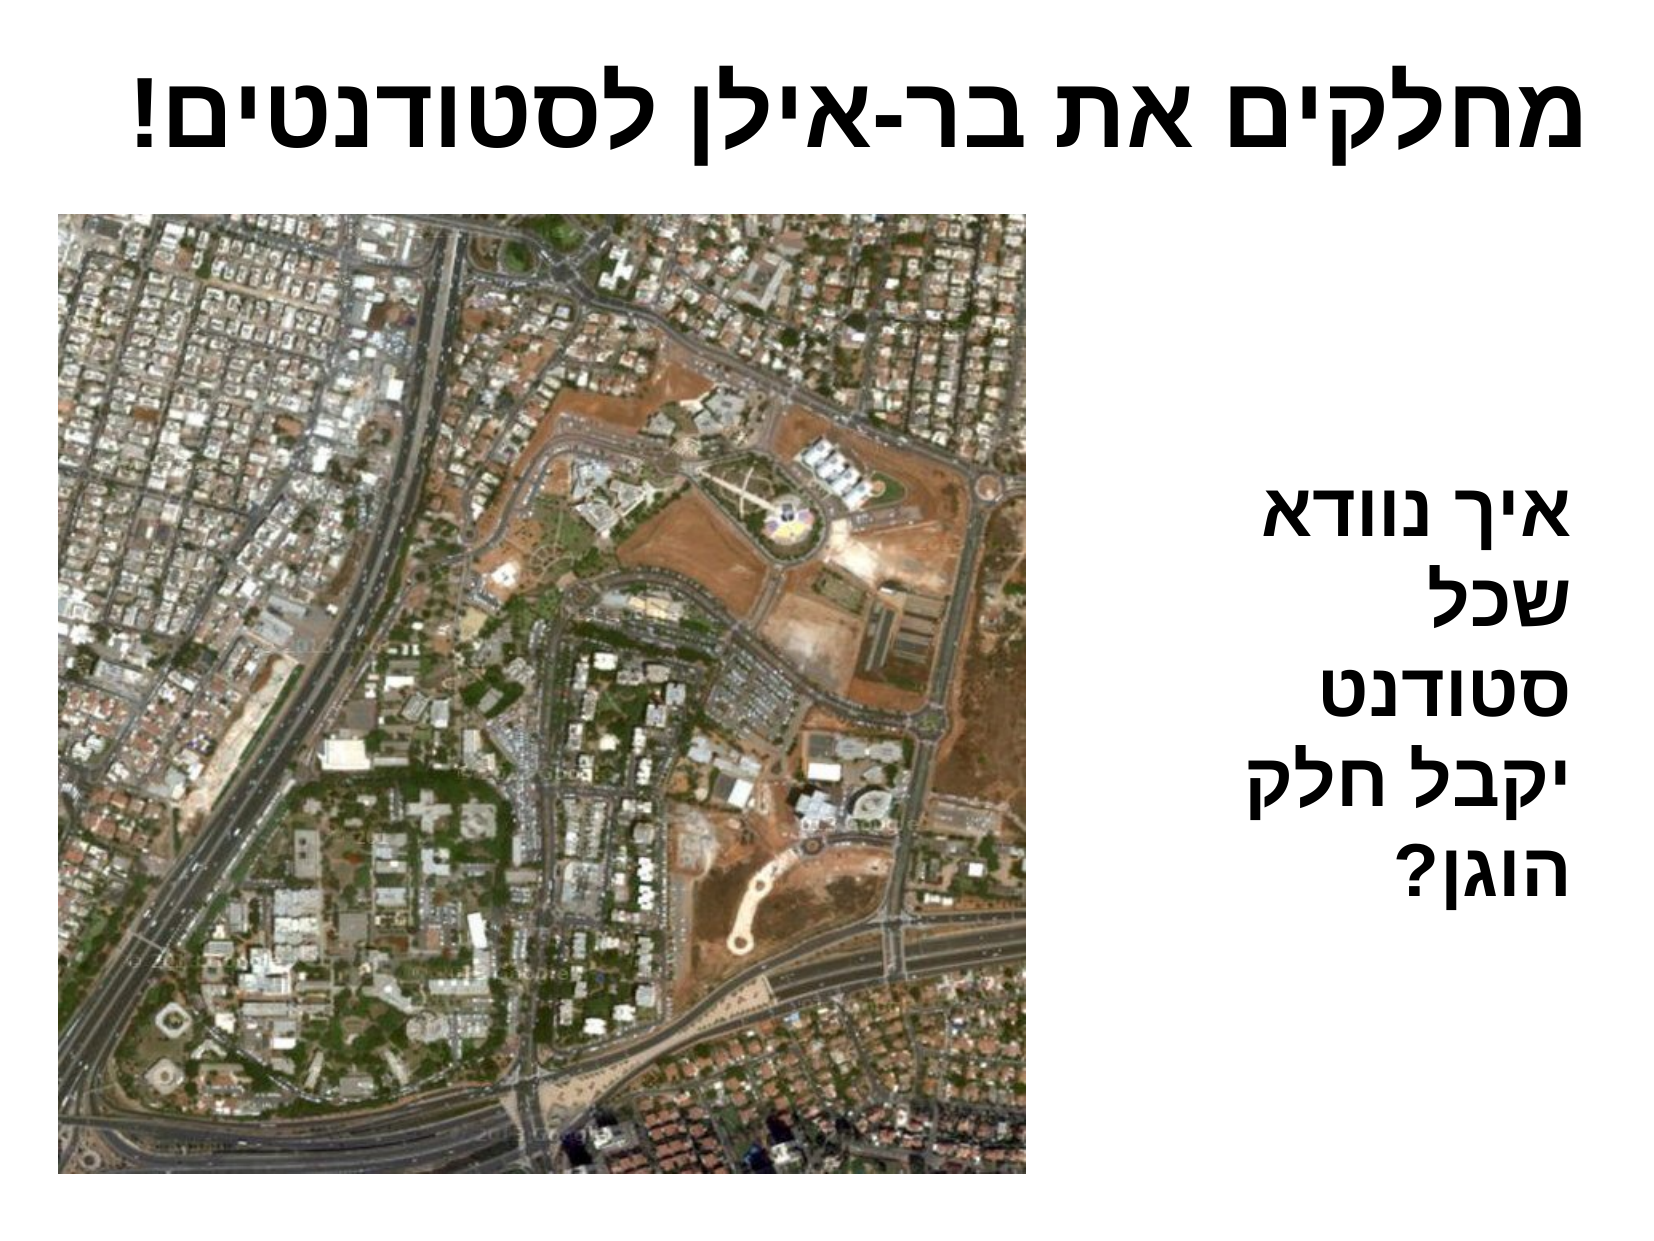

מחלקים את בר-אילן לסטודנטים!
איך נוודא שכל סטודנט יקבל חלק הוגן?